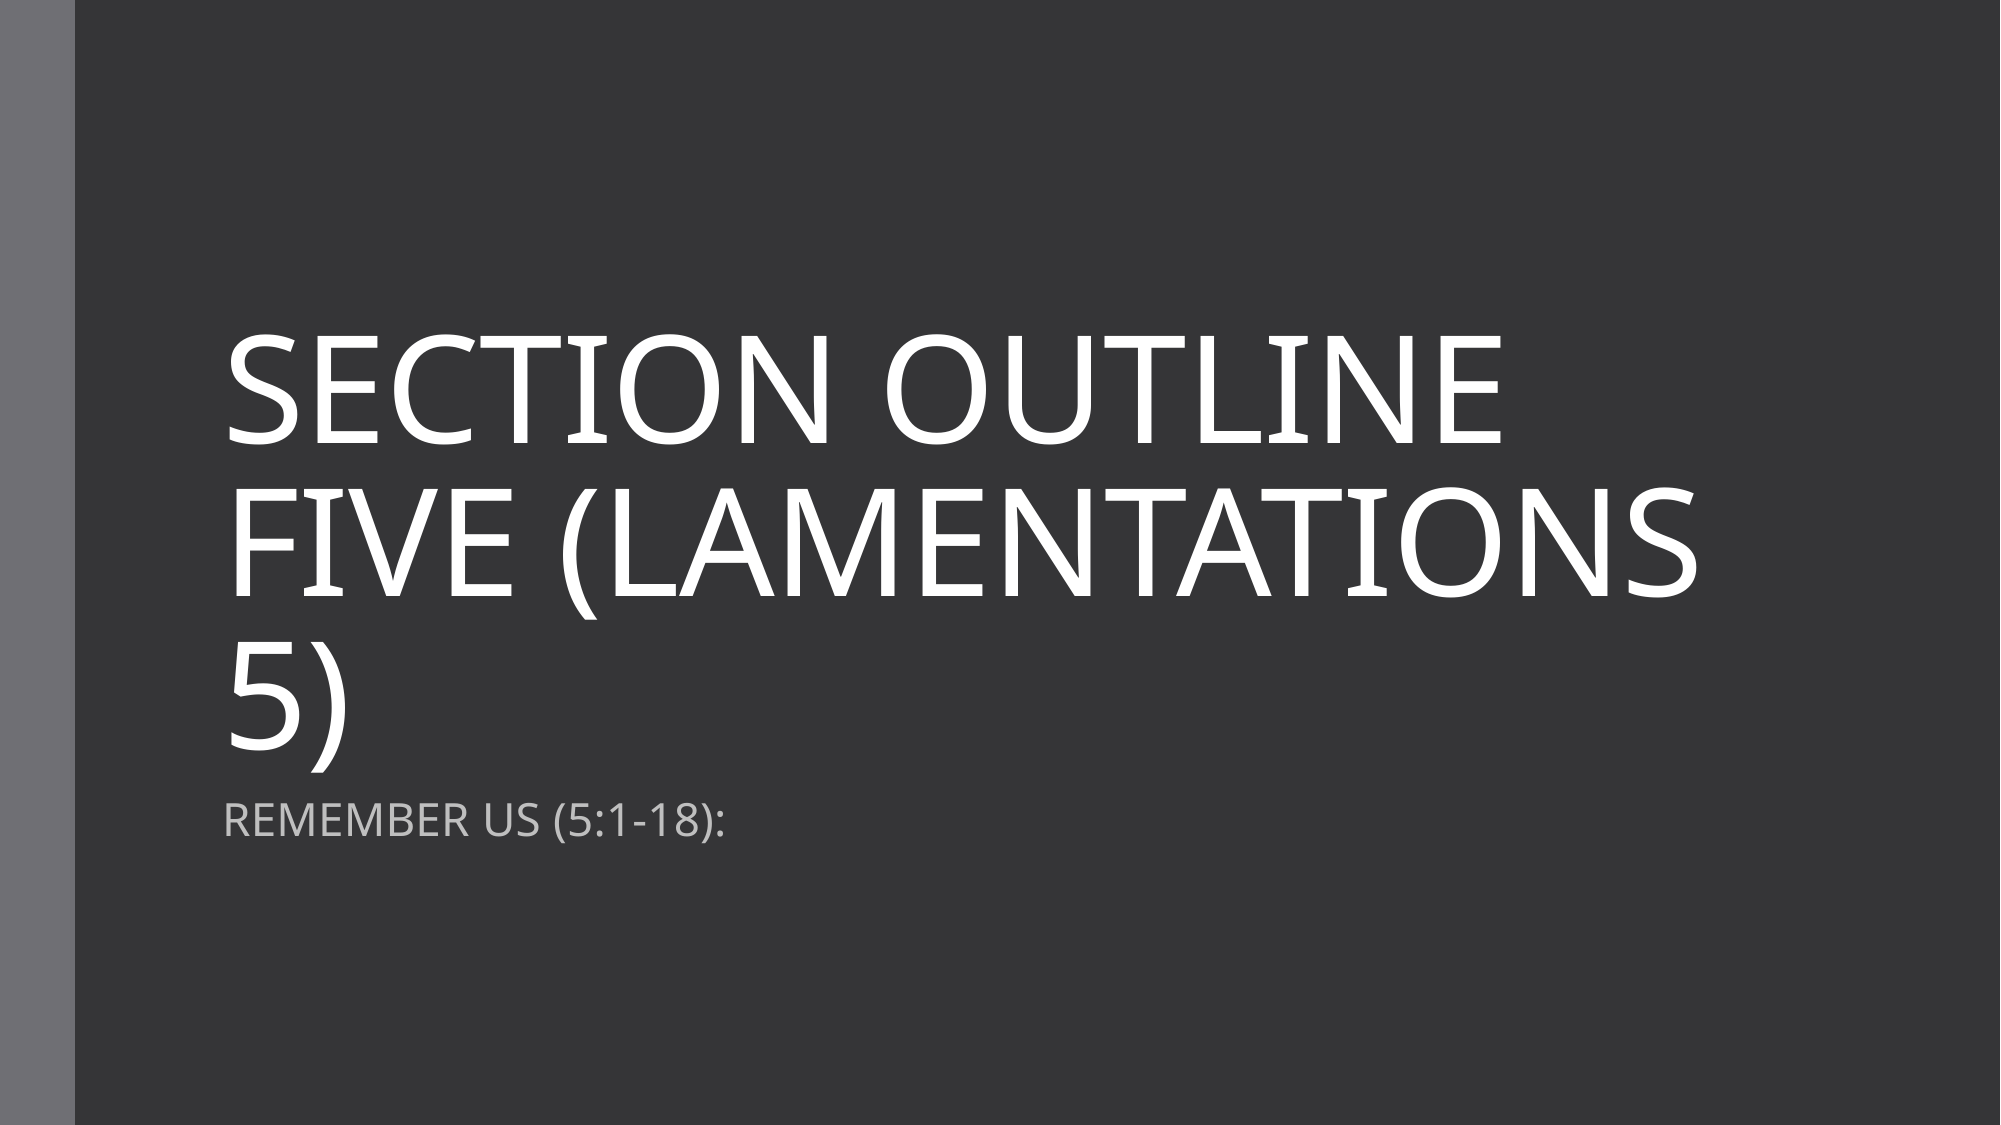

# SECTION OUTLINE FIVE (LAMENTATIONS 5)
REMEMBER US (5:1-18):